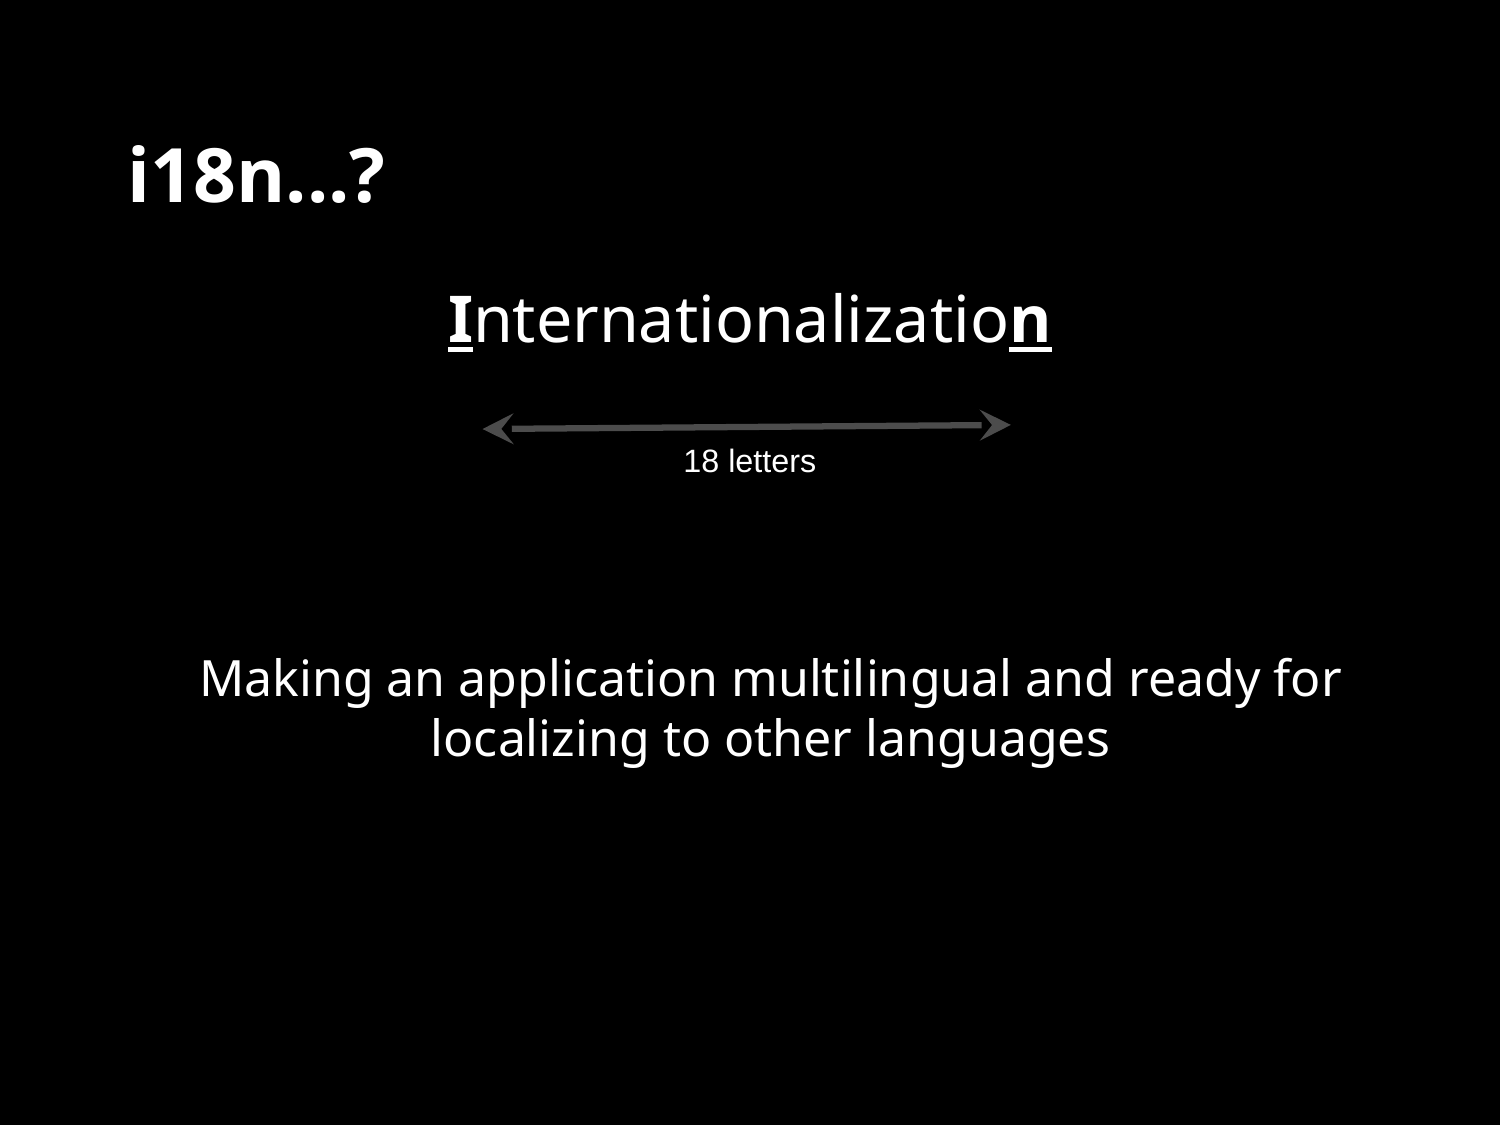

# i18n...?
Internationalization
18 letters
Making an application multilingual and ready for localizing to other languages